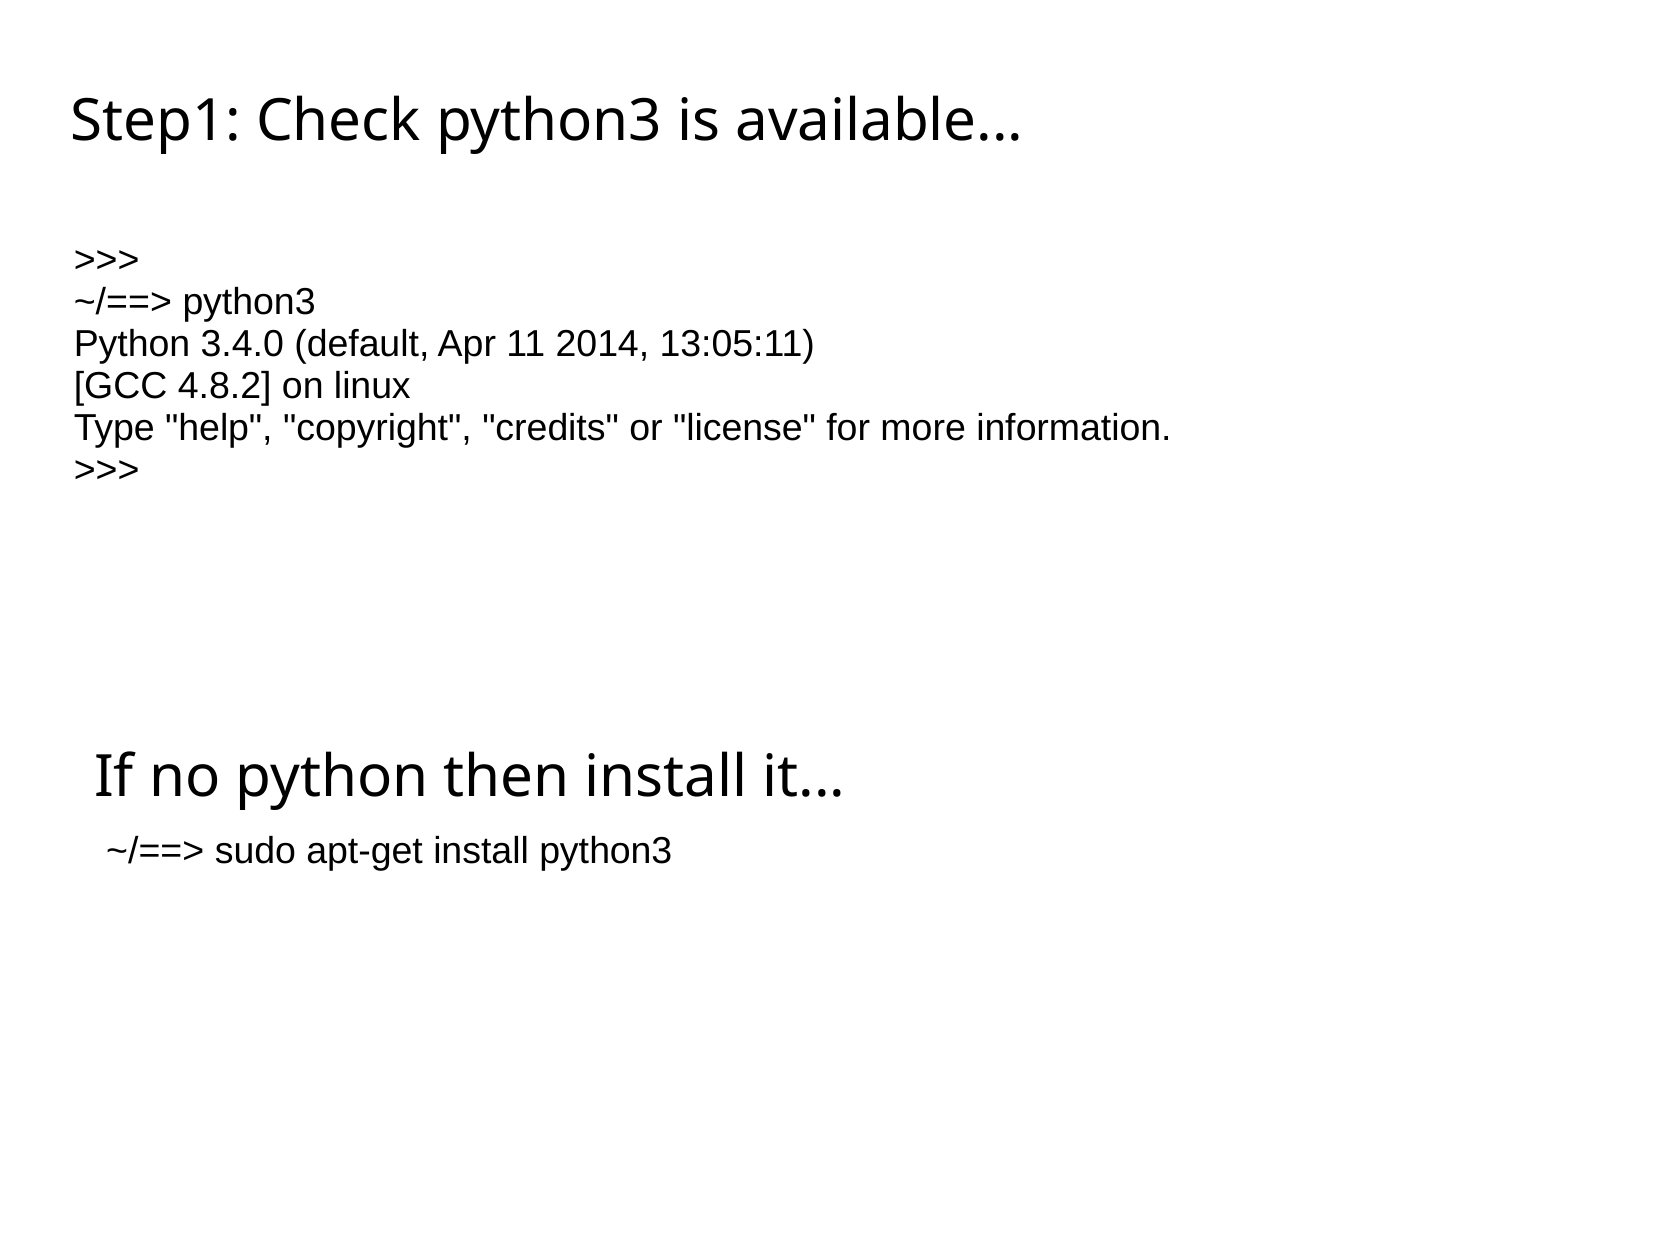

# Step1: Check python3 is available...
>>>
~/==> python3
Python 3.4.0 (default, Apr 11 2014, 13:05:11)
[GCC 4.8.2] on linux
Type "help", "copyright", "credits" or "license" for more information.
>>>
If no python then install it...
~/==> sudo apt-get install python3